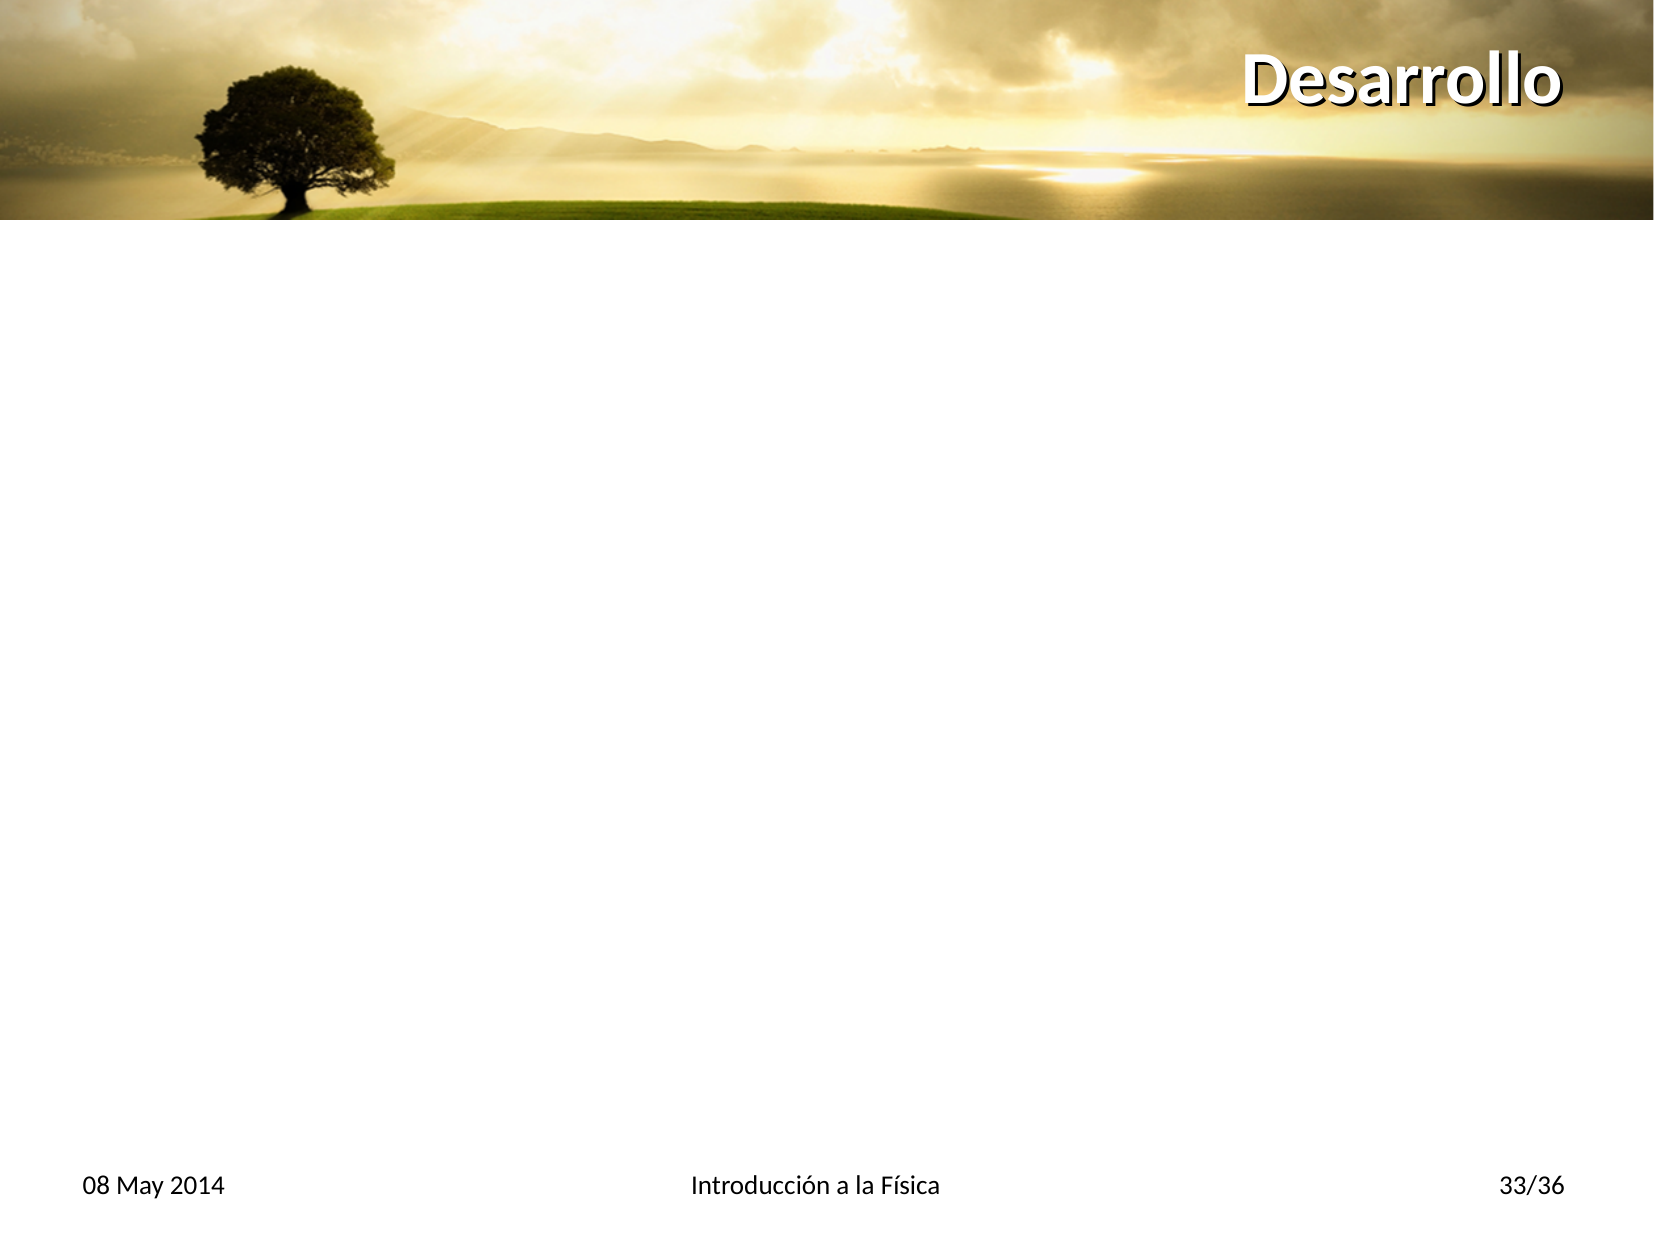

# Desarrollo
08 May 2014
Introducción a la Física
33